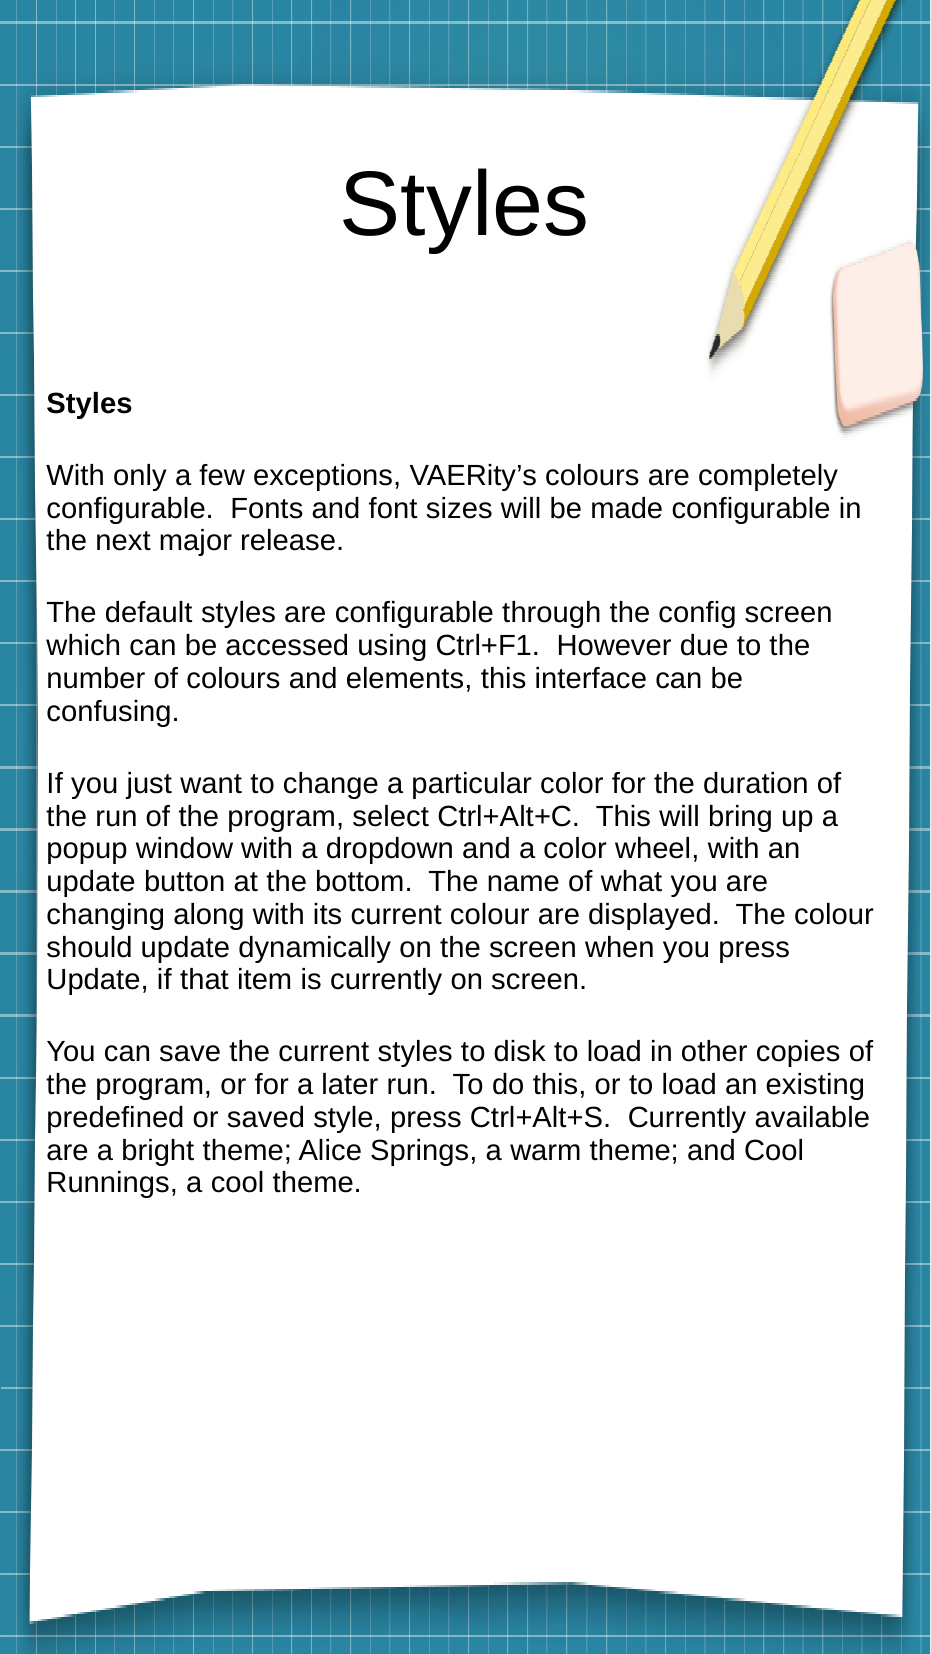

# Styles
Styles
With only a few exceptions, VAERity’s colours are completely configurable. Fonts and font sizes will be made configurable in the next major release.
The default styles are configurable through the config screen which can be accessed using Ctrl+F1. However due to the number of colours and elements, this interface can be confusing.
If you just want to change a particular color for the duration of the run of the program, select Ctrl+Alt+C. This will bring up a popup window with a dropdown and a color wheel, with an update button at the bottom. The name of what you are changing along with its current colour are displayed. The colour should update dynamically on the screen when you press Update, if that item is currently on screen.
You can save the current styles to disk to load in other copies of the program, or for a later run. To do this, or to load an existing predefined or saved style, press Ctrl+Alt+S. Currently available are a bright theme; Alice Springs, a warm theme; and Cool Runnings, a cool theme.